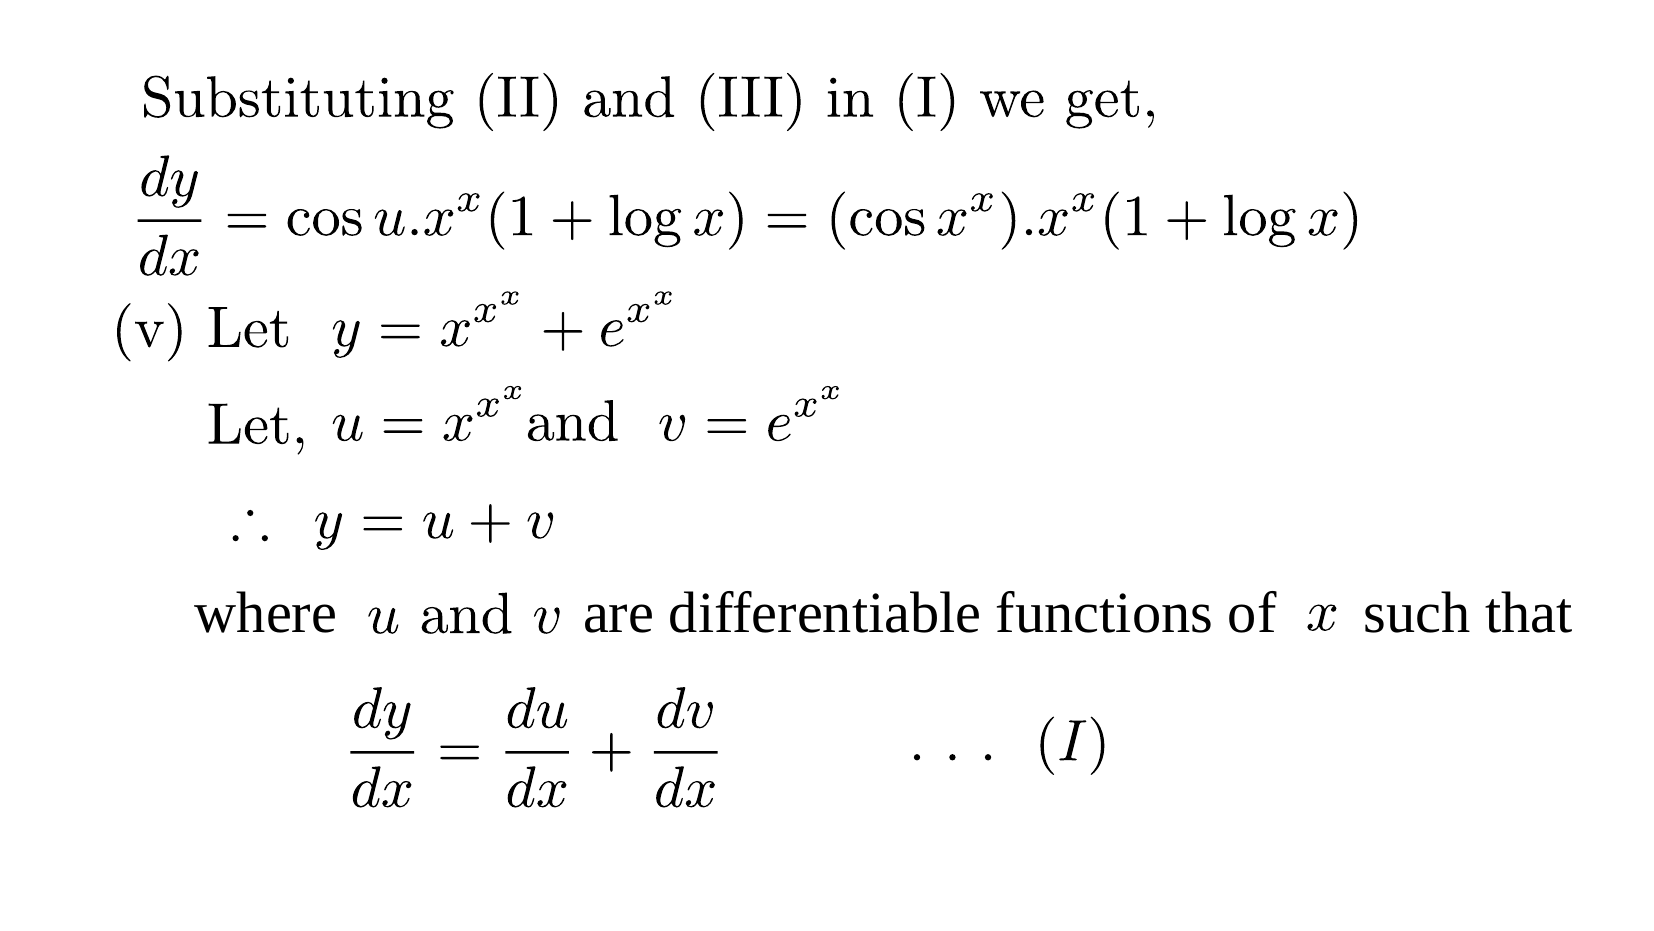

# where are differentiable functions of such that